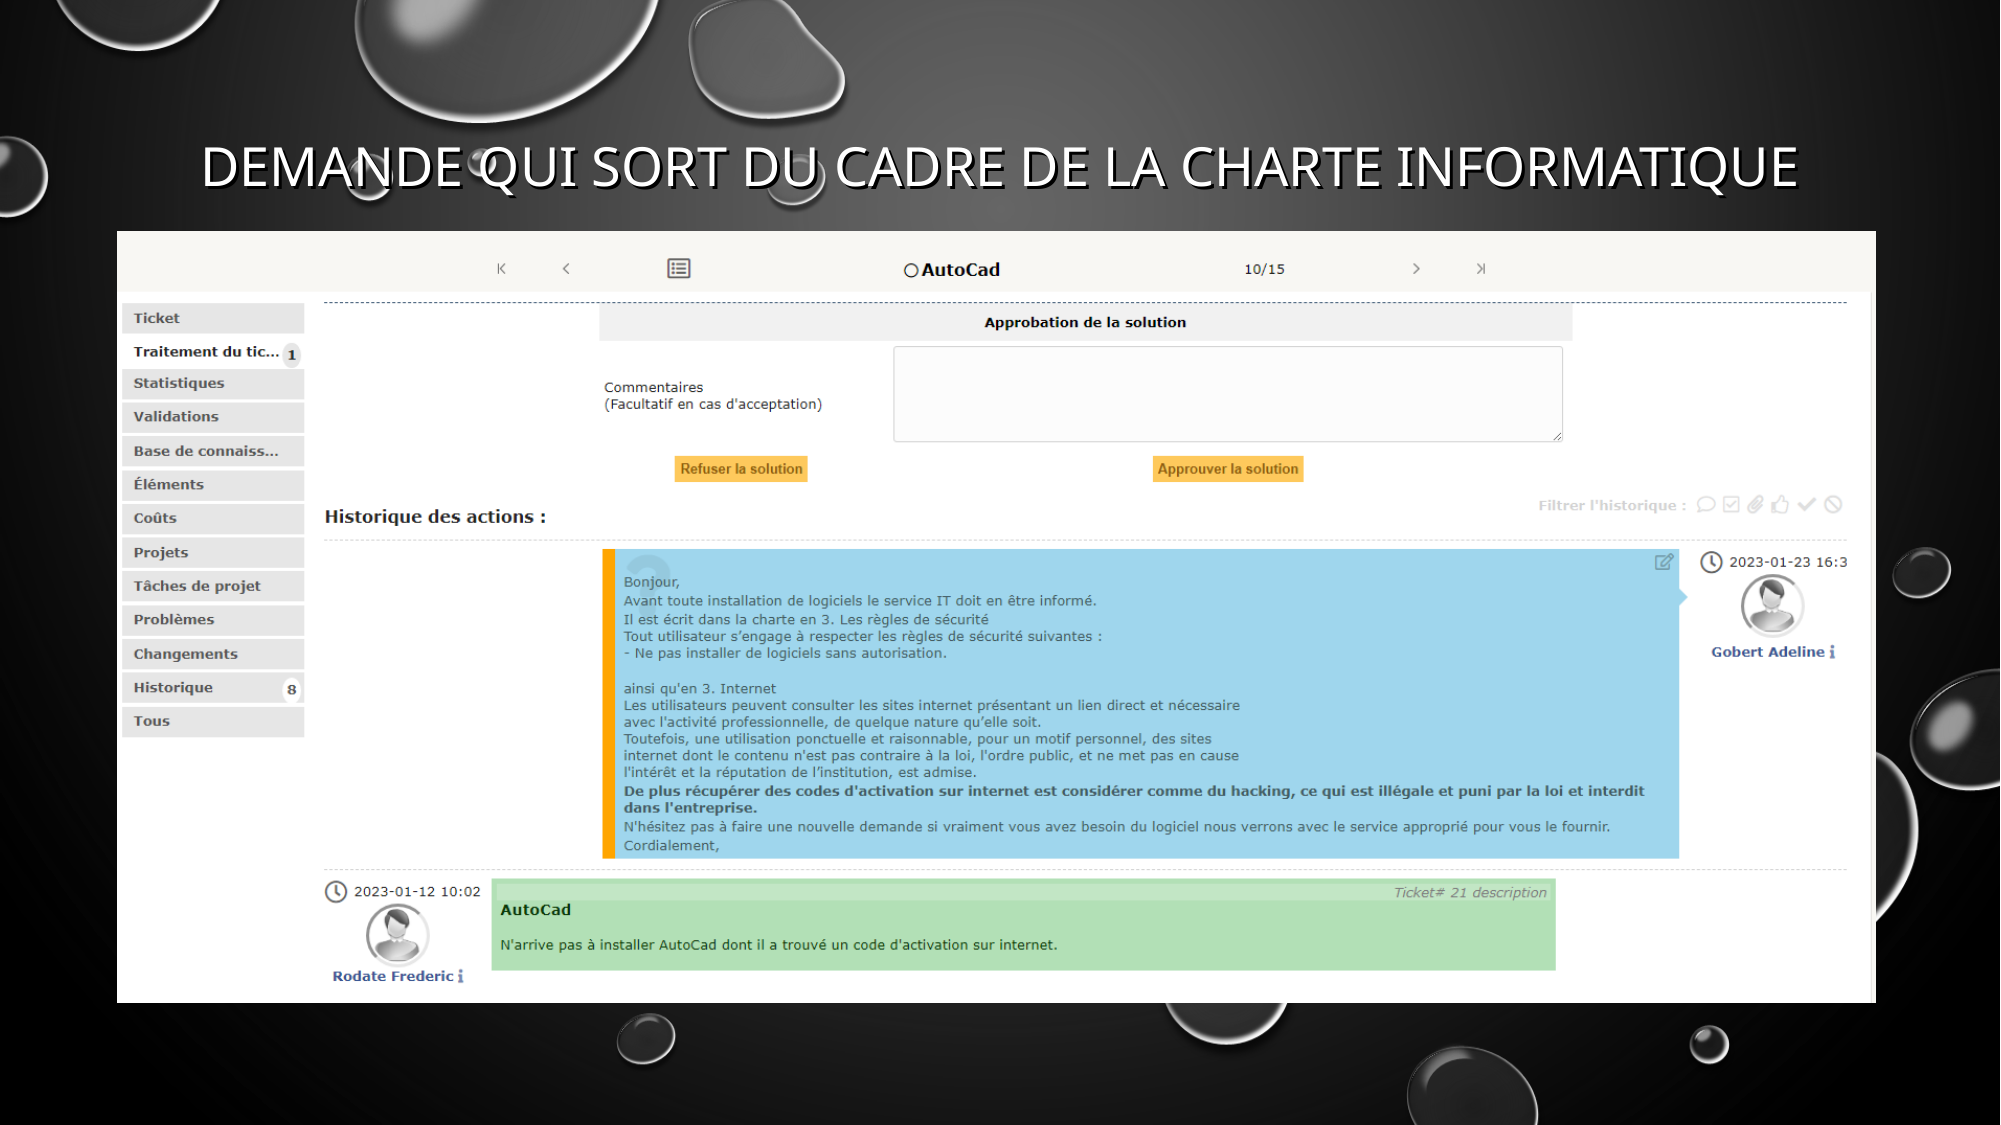

# Demande qui sort du cadre de la charte informatique